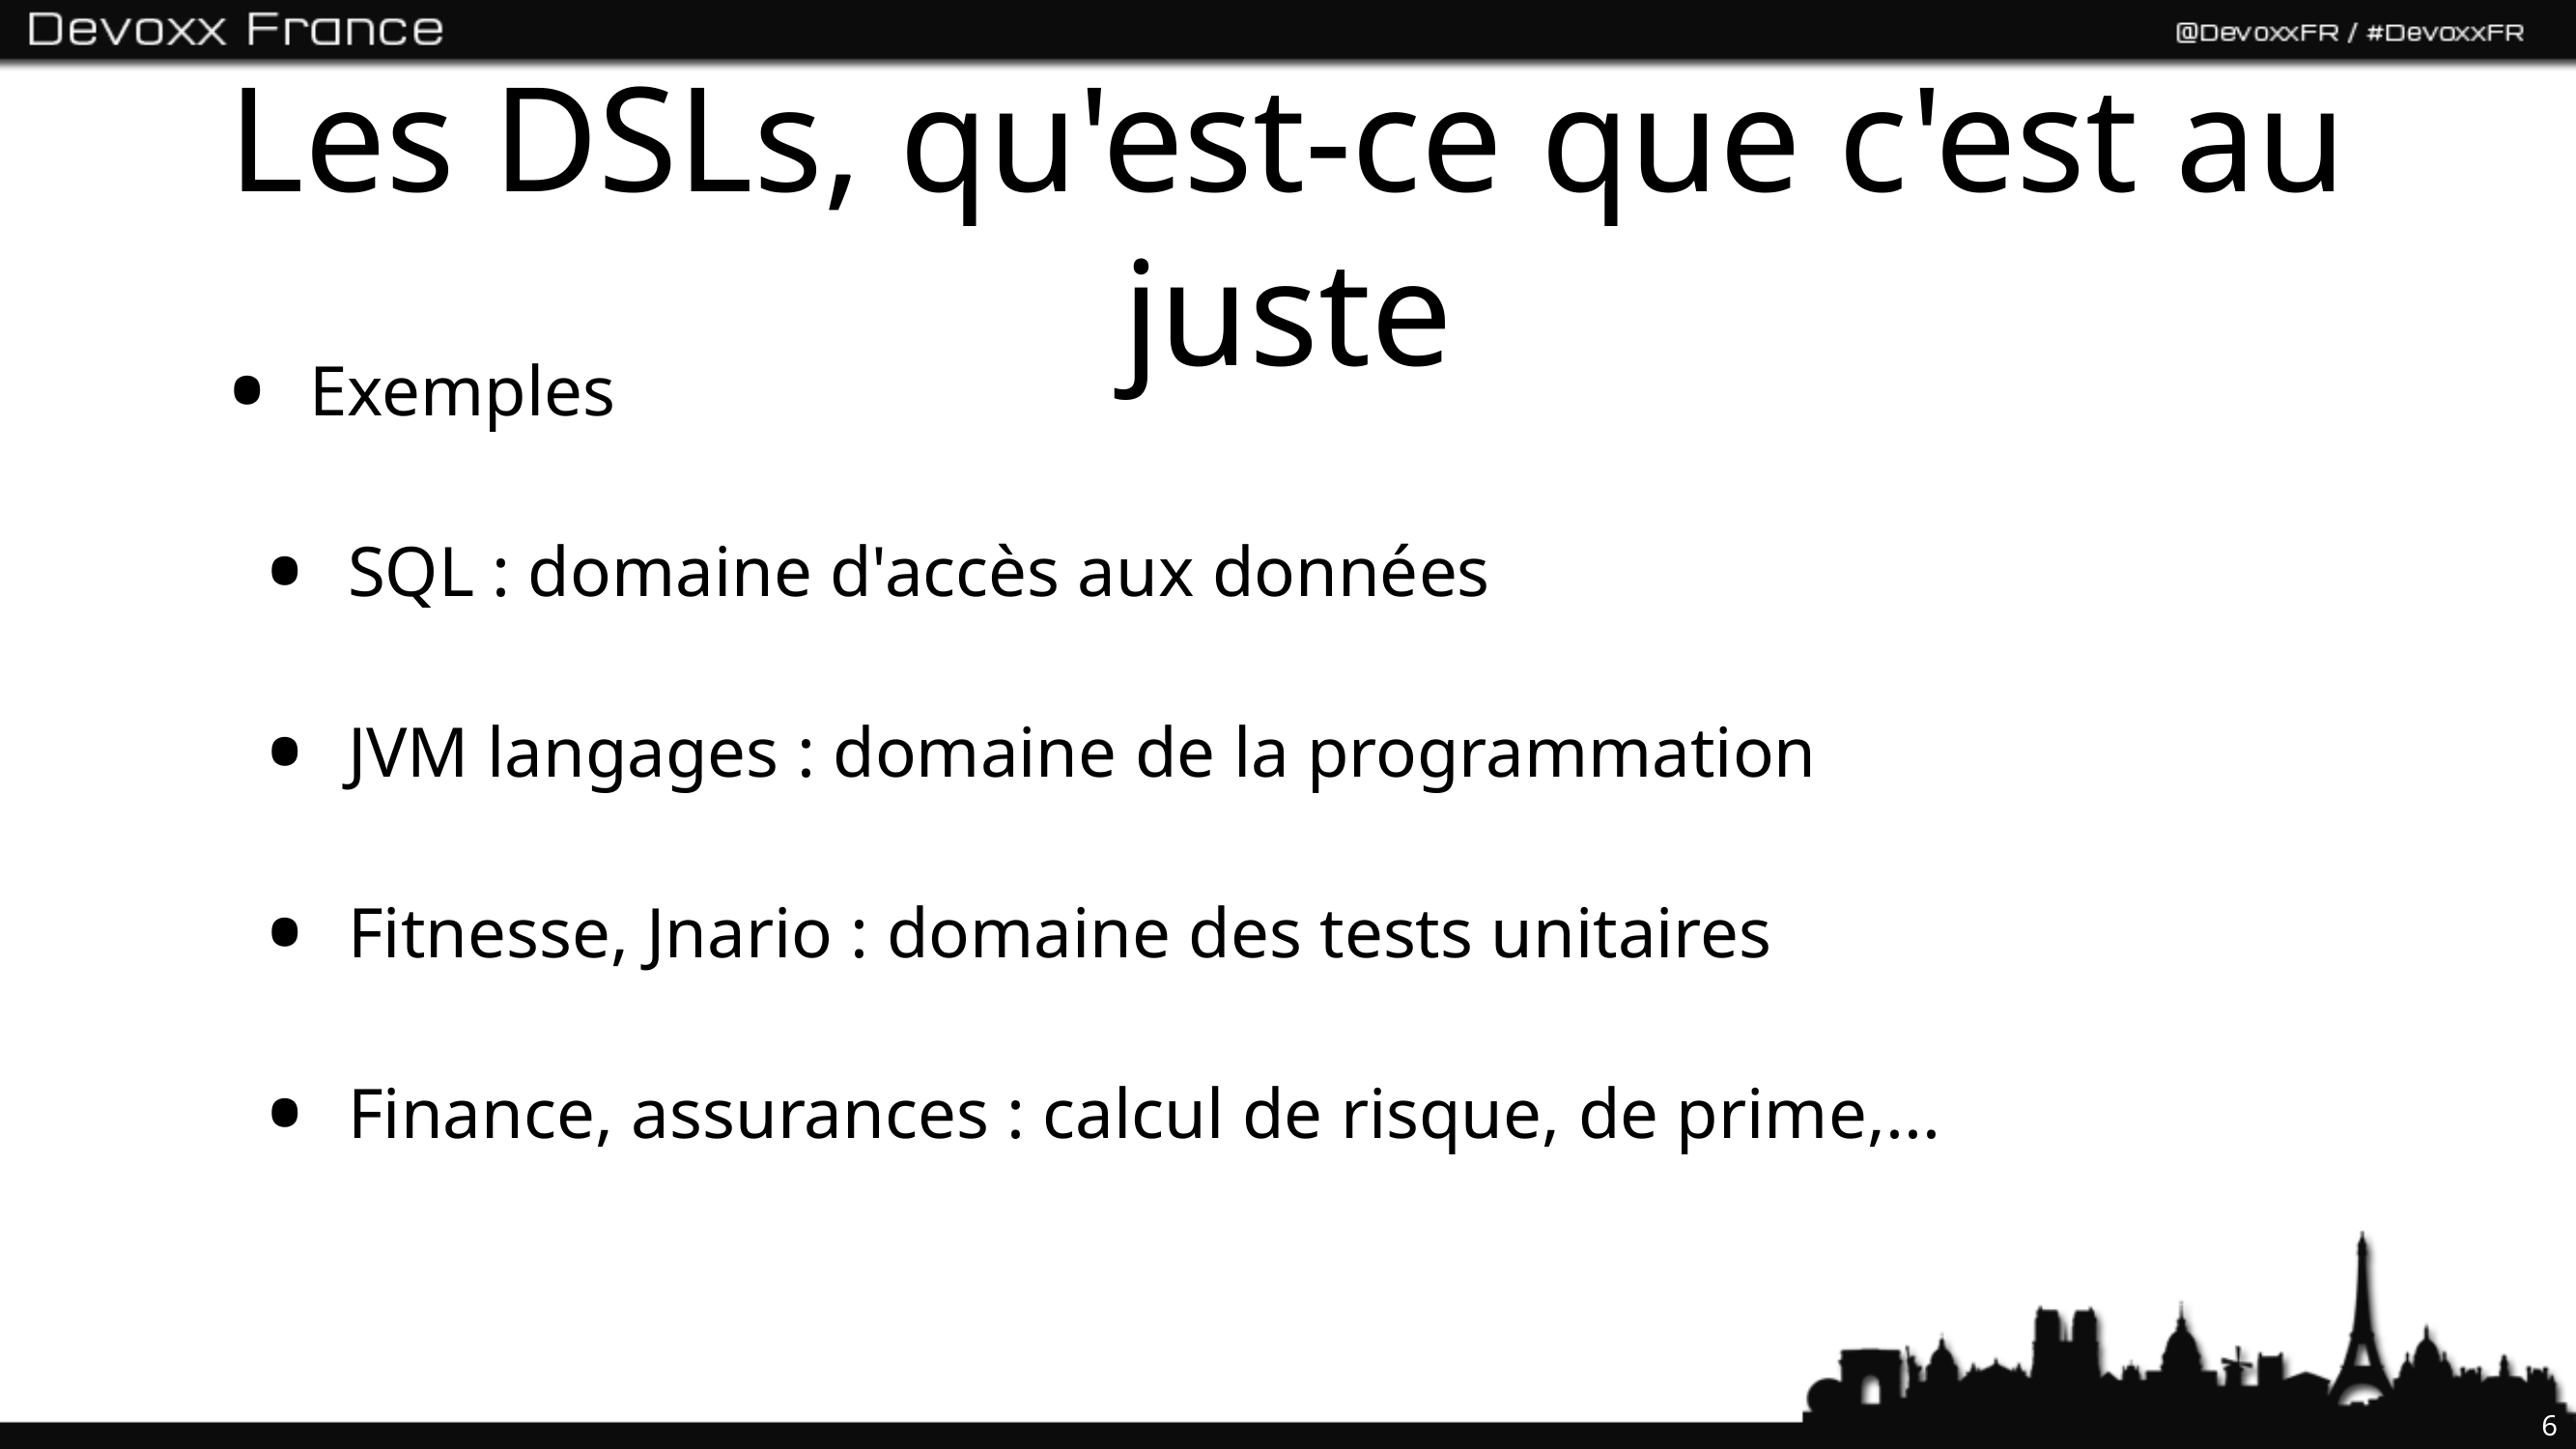

# Les DSLs, qu'est-ce que c'est au juste
Exemples
SQL : domaine d'accès aux données
JVM langages : domaine de la programmation
Fitnesse, Jnario : domaine des tests unitaires
Finance, assurances : calcul de risque, de prime,...
6